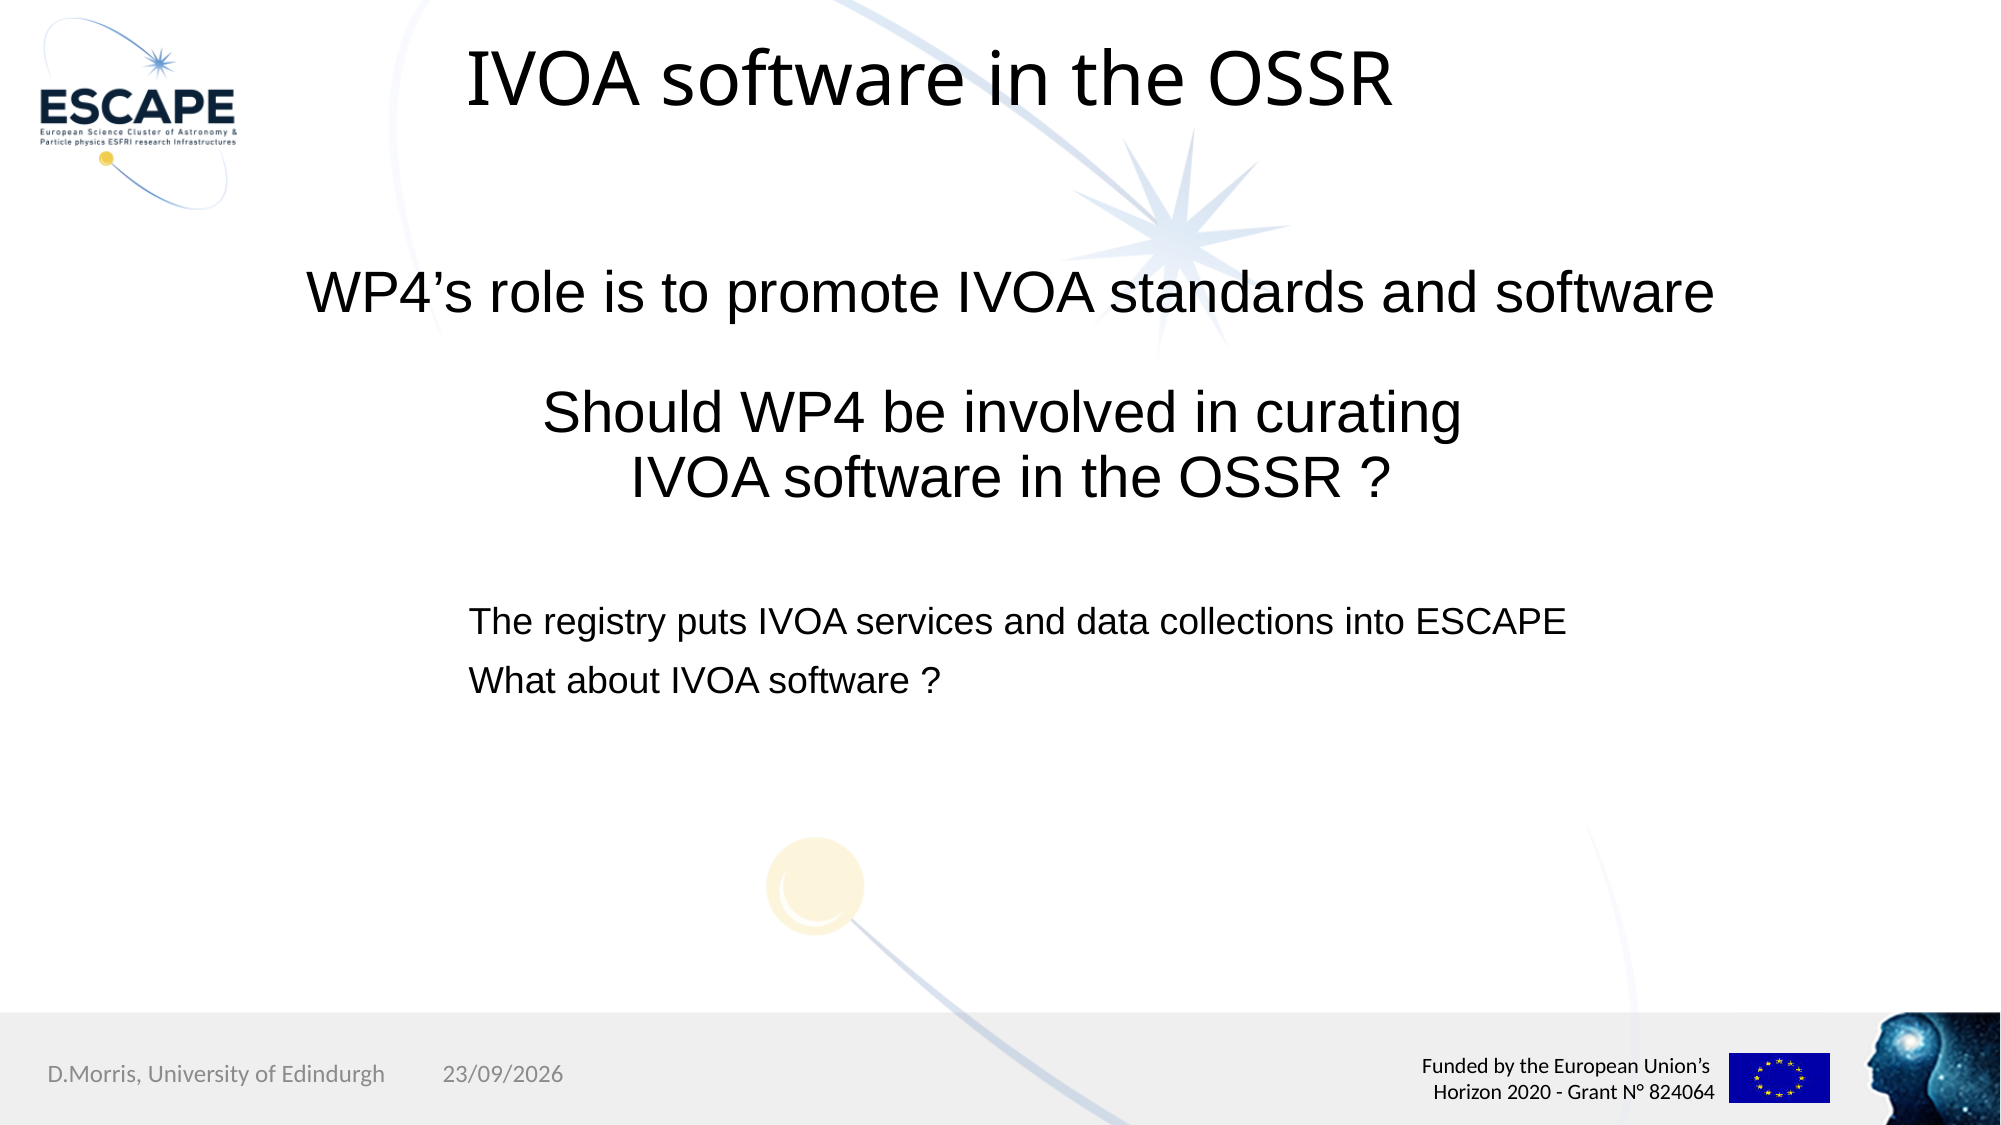

# IVOA software in the OSSR
WP4’s role is to promote IVOA standards and software
Should WP4 be involved in curating
IVOA software in the OSSR ?
The registry puts IVOA services and data collections into ESCAPE
What about IVOA software ?
D.Morris, University of Edindurgh